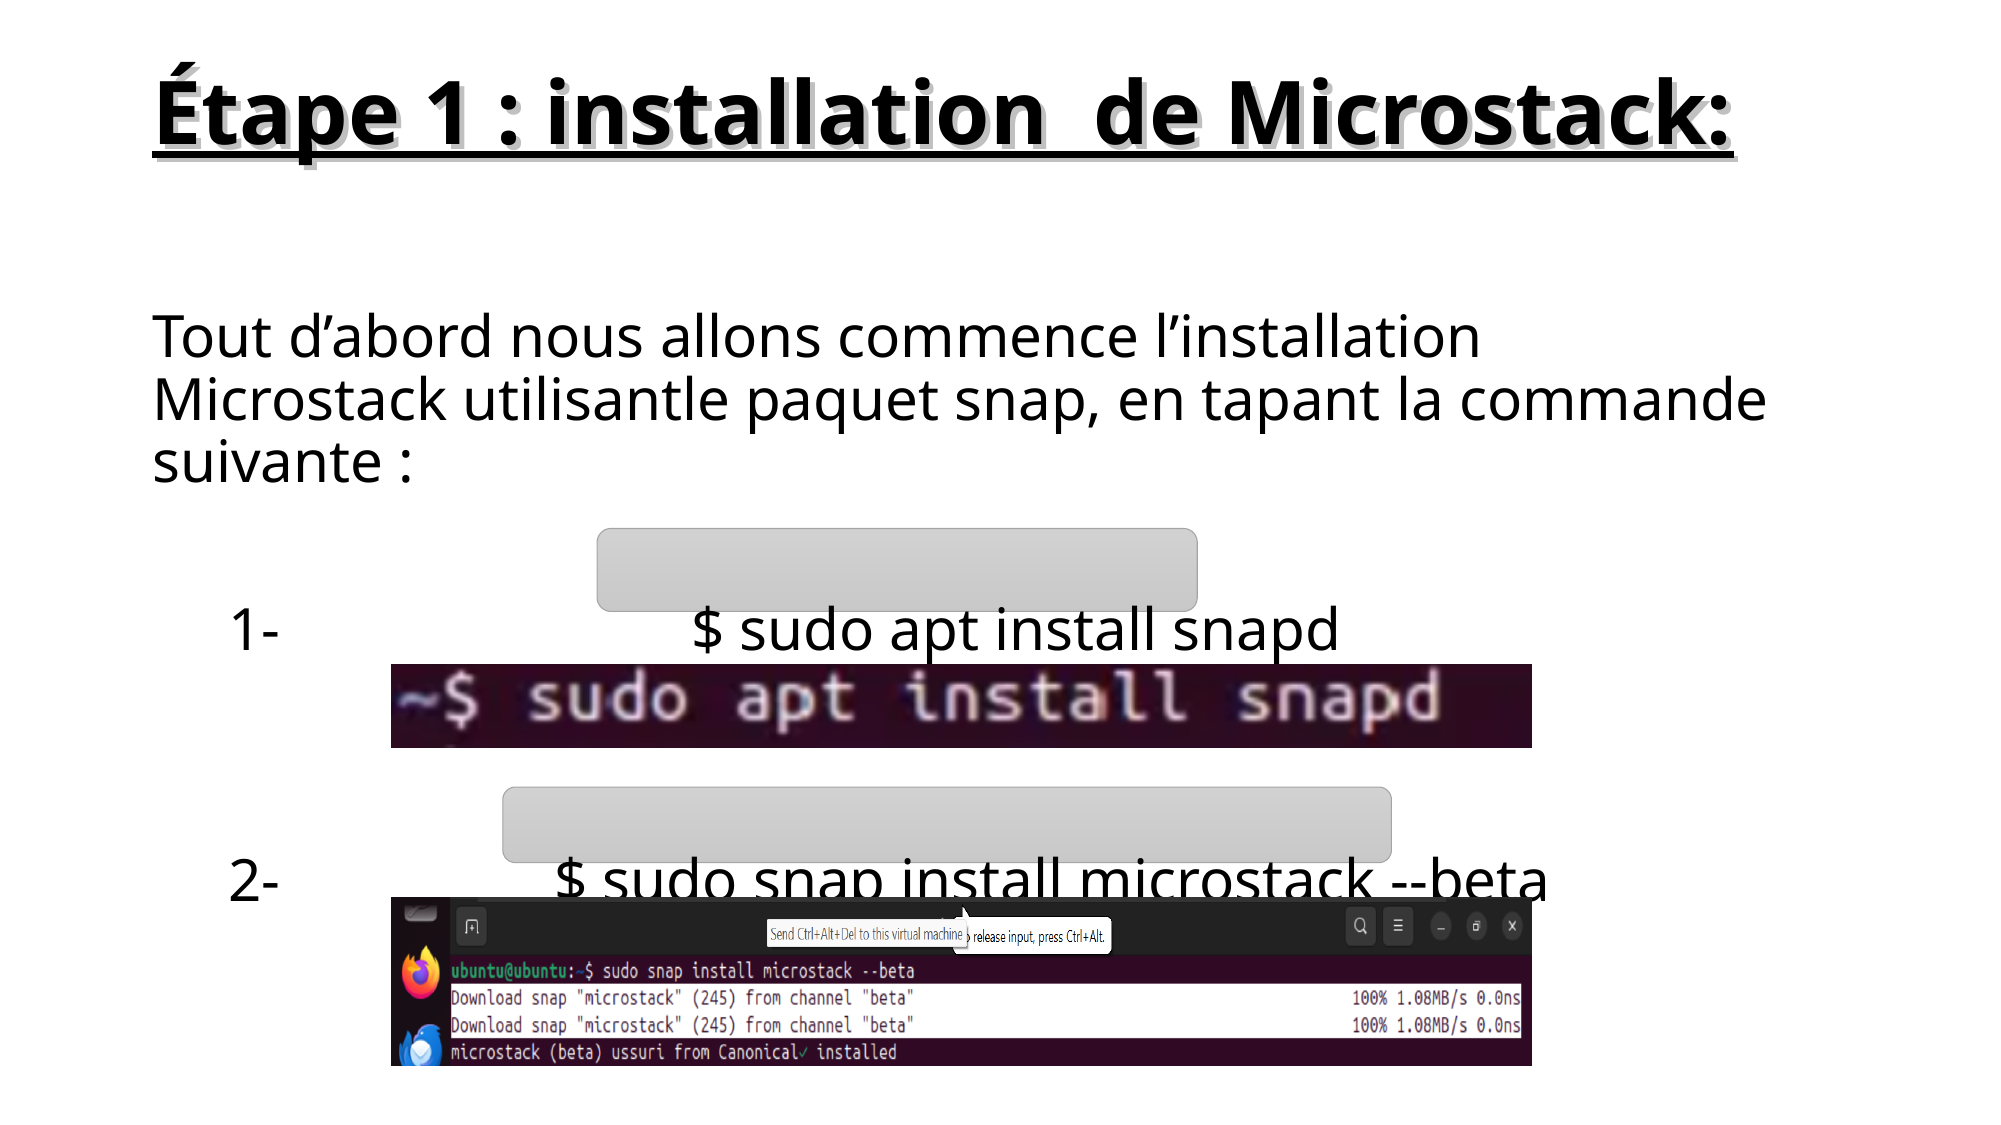

# Étape 1 : installation de Microstack:
Tout d’abord nous allons commence l’installation Microstack utilisantle paquet snap, en tapant la commande suivante :
 1- $ sudo apt install snapd
 2- $ sudo snap install microstack --beta